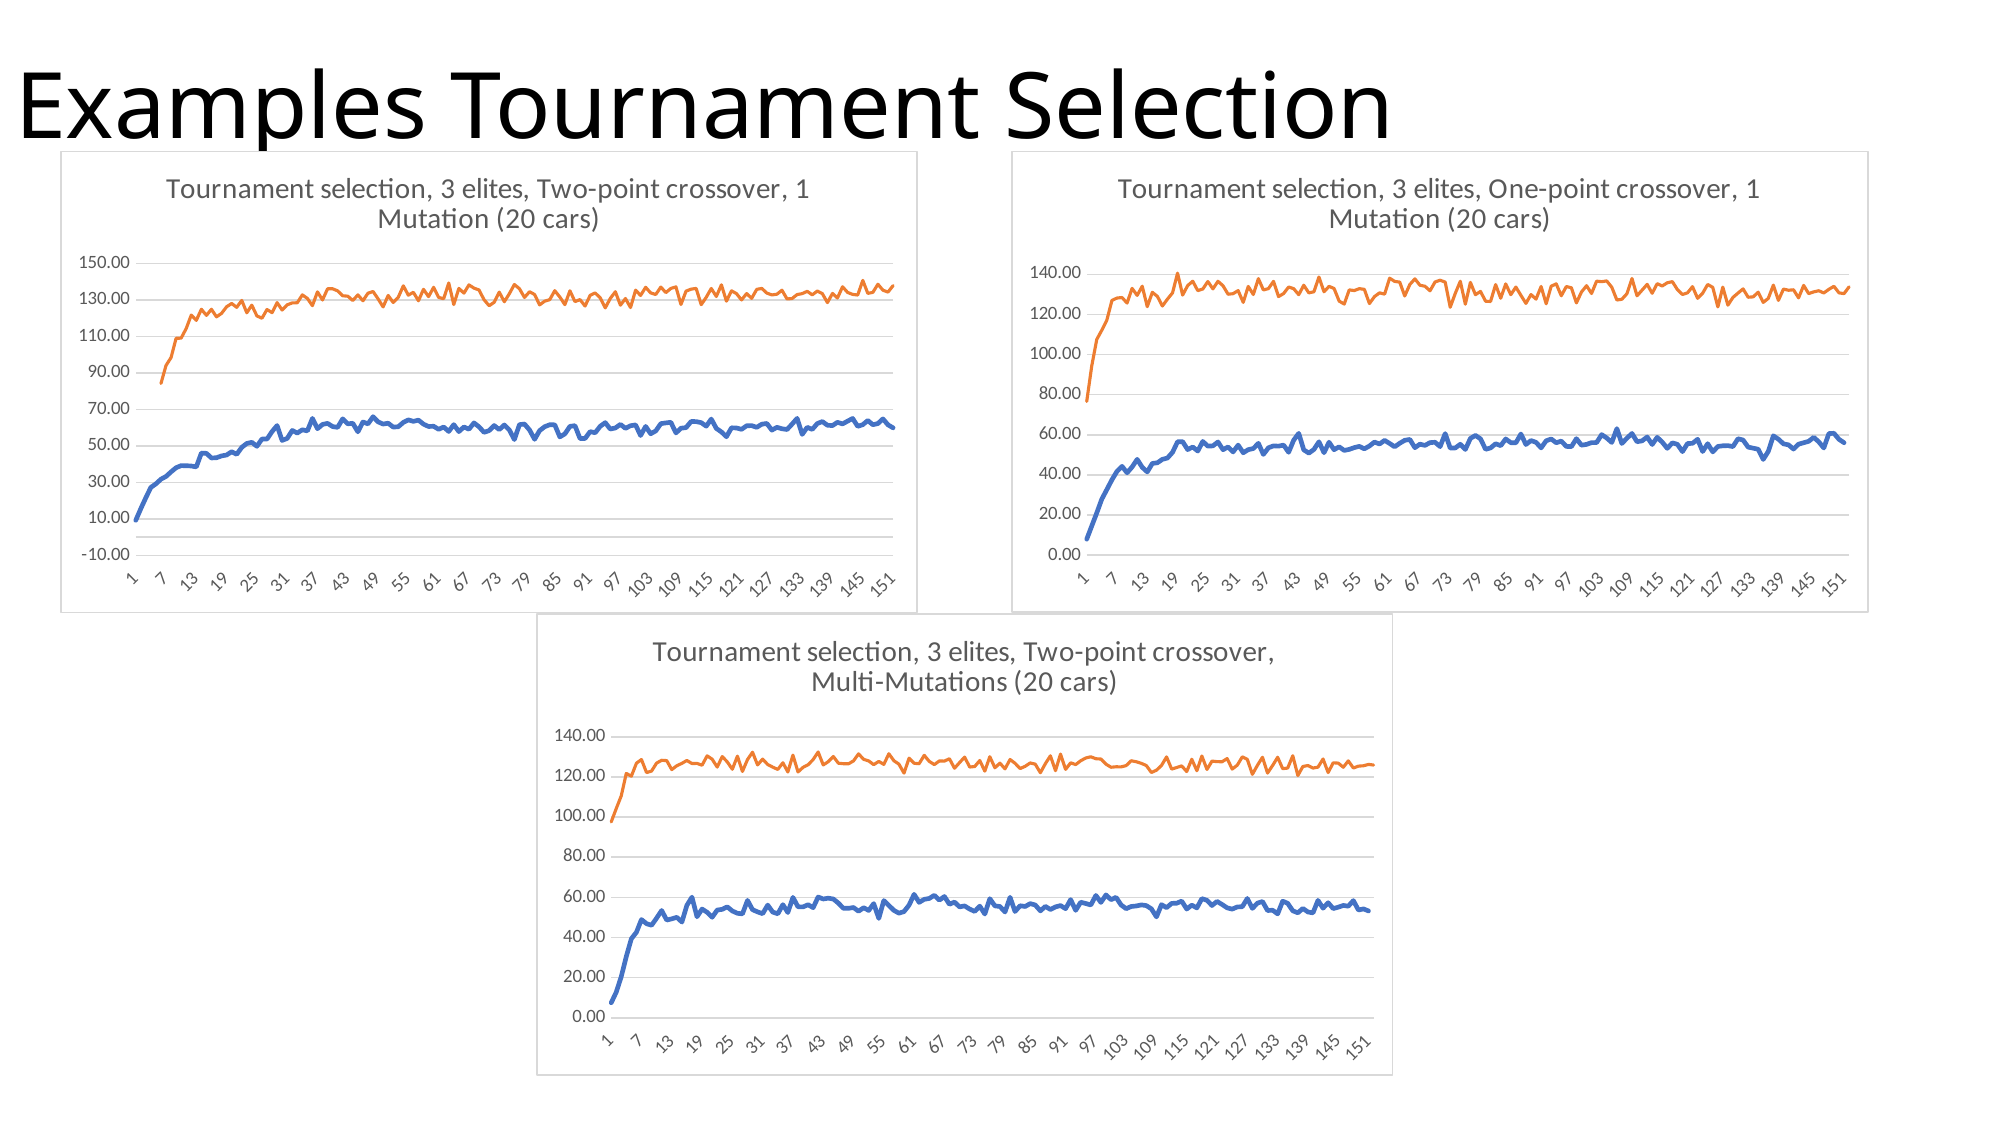

# Examples Tournament Selection
### Chart: Tournament selection, 3 elites, Two-point crossover, 1 Mutation (20 cars)
| Category | Series1 | Series2 |
|---|---|---|
| 1 | 9.1608337321535 | None |
| 2 | 15.5682893538179 | None |
| 3 | 21.5213802521878 | None |
| 4 | 27.2220825054389 | None |
| 5 | 29.1798322113224 | None |
| 6 | 31.7655112127393 | 84.2639156866945 |
| 7 | 33.254938082177 | 94.1326859928823 |
| 8 | 35.7792901589595 | 98.4707570489931 |
| 9 | 38.0456703994539 | 109.024228388755 |
| 10 | 39.1578341102201 | 109.094842789605 |
| 11 | 39.1164603189009 | 114.414105265986 |
| 12 | 38.9761322836339 | 121.801130541108 |
| 13 | 38.483400127189 | 118.865647396154 |
| 14 | 46.0675939366358 | 124.960045859407 |
| 15 | 45.9021893344221 | 121.648639773263 |
| 16 | 43.3896543302573 | 124.948362829678 |
| 17 | 43.5332822668496 | 120.830780435423 |
| 18 | 44.5268890019283 | 122.685159758749 |
| 19 | 45.0030128614728 | 126.319807019613 |
| 20 | 46.8179211682068 | 128.114539950886 |
| 21 | 45.4066679533173 | 126.010881595979 |
| 22 | 49.2151628443386 | 129.838084425036 |
| 23 | 51.3804354671201 | 123.053557124674 |
| 24 | 51.9793515916343 | 127.178907571656 |
| 25 | 49.7712391379691 | 121.354790046735 |
| 26 | 53.7762299336241 | 120.035807535321 |
| 27 | 53.7456743352822 | 124.816167404834 |
| 28 | 57.8434207617399 | 123.118523747624 |
| 29 | 61.1751436122241 | 128.614311498709 |
| 30 | 53.0263903228092 | 124.535163009228 |
| 31 | 54.0988710077017 | 127.373931240477 |
| 32 | 58.4615432789844 | 128.450383483558 |
| 33 | 57.0635992422932 | 128.523105868443 |
| 34 | 58.8740361557043 | 132.866982159504 |
| 35 | 58.2264501194873 | 130.925786506216 |
| 36 | 65.0943843443414 | 126.92155209627 |
| 37 | 59.4445585935409 | 134.510967626306 |
| 38 | 61.8138708740839 | 130.052223946762 |
| 39 | 62.3733828526352 | 136.185630786868 |
| 40 | 60.5671453283543 | 136.191294825209 |
| 41 | 60.1951370879477 | 135.03818694613 |
| 42 | 64.8609026235669 | 132.362694661529 |
| 43 | 62.1371798165538 | 132.152158512779 |
| 44 | 62.4055818234392 | 129.772284773428 |
| 45 | 57.7338630355349 | 132.882192138756 |
| 46 | 63.1431170850264 | 129.633431109354 |
| 47 | 62.0819338941346 | 133.781149232418 |
| 48 | 66.0273739720217 | 134.694497320048 |
| 49 | 63.2039402886033 | 130.711789462031 |
| 50 | 62.0077257438155 | 126.260668078246 |
| 51 | 62.4824799414479 | 132.554912531062 |
| 52 | 60.2999431894063 | 128.674797435495 |
| 53 | 60.5066387832761 | 131.558986976093 |
| 54 | 62.9068282498625 | 137.822732667205 |
| 55 | 64.2841172648139 | 132.720185425822 |
| 56 | 63.4867841279368 | 134.304592104341 |
| 57 | 64.1703942752239 | 129.645796195394 |
| 58 | 61.9655530533276 | 135.900917823355 |
| 59 | 60.6197818512071 | 131.89237745556 |
| 60 | 60.7809664665437 | 136.991997495497 |
| 61 | 59.1007470854767 | 131.45719717446 |
| 62 | 60.3481070022718 | 130.783250636943 |
| 63 | 57.9122155414807 | 139.379056059963 |
| 64 | 61.7008551043317 | 127.53411754688 |
| 65 | 57.8612129304619 | 136.404448634163 |
| 66 | 60.3899912330679 | 133.798743372752 |
| 67 | 59.1628153164969 | 138.325910744184 |
| 68 | 62.6467115176125 | 136.537867902347 |
| 69 | 60.4745843955914 | 135.55071053221 |
| 70 | 57.4452511979226 | 130.198375866716 |
| 71 | 58.4171207469151 | 126.897806181419 |
| 72 | 61.1960796075853 | 128.780793592586 |
| 73 | 58.9292987900763 | 134.36537689567 |
| 74 | 61.5138706213929 | 129.105732409878 |
| 75 | 58.7894905377307 | 133.440059244341 |
| 76 | 53.4995780313695 | 138.527944856278 |
| 77 | 61.6720142534779 | 136.242825452925 |
| 78 | 62.0375967827917 | 131.438320534941 |
| 79 | 58.7460161025927 | 134.581468443779 |
| 80 | 53.6374612673992 | 133.053888825385 |
| 81 | 58.3604722580753 | 127.342759546575 |
| 82 | 60.5057583761421 | 129.407206429404 |
| 83 | 61.6488084551775 | 130.267161090128 |
| 84 | 61.5875126907373 | 135.154599280735 |
| 85 | 54.9562481141778 | 131.697518756417 |
| 86 | 56.5982109025396 | 127.473715878006 |
| 87 | 60.7003344702155 | 135.10800721052 |
| 88 | 61.1340674147767 | 129.200857577882 |
| 89 | 54.1155028016455 | 130.280275231656 |
| 90 | 54.0791202305989 | 126.72877568902 |
| 91 | 57.8327543260855 | 132.582998999871 |
| 92 | 57.2142602900423 | 133.945990625039 |
| 93 | 60.8037124785112 | 131.229881057136 |
| 94 | 62.7544494799895 | 125.723246959841 |
| 95 | 59.2506357731973 | 130.894885573135 |
| 96 | 59.8270986118887 | 134.582444096575 |
| 97 | 61.81922596403 | 127.173513138937 |
| 98 | 59.6323510417464 | 130.85322731285 |
| 99 | 61.0998407119484 | 125.905295894629 |
| 100 | 61.5243776933669 | 135.466140349839 |
| 101 | 55.7014784673884 | 132.533420919823 |
| 102 | 60.6678266727057 | 137.001617994338 |
| 103 | 56.6624097036563 | 133.935178474585 |
| 104 | 58.200641994113 | 133.062171484638 |
| 105 | 62.2212425792314 | 137.144209535409 |
| 106 | 62.6395922491855 | 134.107351514383 |
| 107 | 62.9757232890118 | 136.405558365682 |
| 108 | 57.1112533135558 | 137.223442829035 |
| 109 | 59.690919172612 | 127.571051622455 |
| 110 | 60.0249540125351 | 134.89561773564 |
| 111 | 63.3688615678272 | 136.01749996244 |
| 112 | 63.3505163059255 | 136.391562429922 |
| 113 | 62.7774070680969 | 127.471650745027 |
| 114 | 60.815680003034 | 131.552491396553 |
| 115 | 64.7345842585199 | 136.351988254928 |
| 116 | 59.5619985407708 | 132.002292856536 |
| 117 | 57.6518452468472 | 138.364584039809 |
| 118 | 55.0563033412874 | 129.414019101501 |
| 119 | 59.9132864651324 | 135.061787869855 |
| 120 | 59.8140726057924 | 133.555047032536 |
| 121 | 59.075342645037 | 130.108540387907 |
| 122 | 61.0692643896851 | 133.569142016659 |
| 123 | 61.1495151624034 | 130.948744383776 |
| 124 | 60.1957532118432 | 135.860158648592 |
| 125 | 61.9336219765946 | 136.379011837784 |
| 126 | 62.3147348056375 | 133.83501357347 |
| 127 | 58.639356294479 | 132.840834011898 |
| 128 | 60.1738265534369 | 133.215002677052 |
| 129 | 59.3969942784693 | 135.410415352064 |
| 130 | 58.9743338583526 | 130.637328597242 |
| 131 | 61.9951120183919 | 130.852863939882 |
| 132 | 65.1140099488245 | 133.033805319755 |
| 133 | 56.2984550814673 | 133.561760199445 |
| 134 | 60.1700619545862 | 134.811914687764 |
| 135 | 59.0694833951852 | 132.876925263526 |
| 136 | 62.2689381656055 | 134.970600710273 |
| 137 | 63.3869862539977 | 133.531847198094 |
| 138 | 61.3518817958021 | 128.608366167329 |
| 139 | 61.1727730300643 | 133.651178117824 |
| 140 | 62.9582424770671 | 131.152864117163 |
| 141 | 62.0952215574061 | 137.287455270331 |
| 142 | 63.6219266772334 | 134.192211188826 |
| 143 | 65.059750388083 | 133.119026864471 |
| 144 | 60.7396889418612 | 132.772595116605 |
| 145 | 61.6610562711365 | 140.824293383675 |
| 146 | 63.9190529356284 | 133.690655086924 |
| 147 | 61.6482589680353 | 134.211098682814 |
| 148 | 62.2934090332947 | 138.687050437745 |
| 149 | 64.8266560260309 | 135.418221956883 |
| 150 | 61.5863323627802 | 134.374029477283 |
| 151 | 59.907064041624 | 137.929642965582 |
### Chart: Tournament selection, 3 elites, One-point crossover, 1 Mutation (20 cars)
| Category | Series1 | Series2 |
|---|---|---|
| 1 | 7.98752380849192 | 76.6823449232437 |
| 2 | 14.5795782131875 | 94.3569032718998 |
| 3 | 21.1060811394708 | 107.575641729766 |
| 4 | 27.9501122191964 | 112.126138119472 |
| 5 | 32.758771198308 | 117.205009839171 |
| 6 | 37.5952513147106 | 127.005465272228 |
| 7 | 41.7912038661735 | 128.18464170873 |
| 8 | 44.2718101373077 | 128.457763632278 |
| 9 | 41.0737078646911 | 125.669482749812 |
| 10 | 43.9585289990356 | 133.003990169214 |
| 11 | 47.8042405853636 | 129.50507177573 |
| 12 | 43.8190291530761 | 134.069581595675 |
| 13 | 41.5405365107584 | 123.871404146967 |
| 14 | 45.7609483068208 | 131.031322760399 |
| 15 | 46.0829682674105 | 129.015810795756 |
| 16 | 47.8025505416889 | 124.199707456253 |
| 17 | 48.4598268926663 | 127.6634718554 |
| 18 | 51.2924495657639 | 130.773852938477 |
| 19 | 56.5403986092571 | 140.60727343029 |
| 20 | 56.6000856071338 | 129.647823343427 |
| 21 | 52.6326174948349 | 134.38468863696 |
| 22 | 53.9461978861422 | 136.573312750547 |
| 23 | 51.9017210152609 | 131.88116890636 |
| 24 | 56.7123522320394 | 132.671561290507 |
| 25 | 54.3460528211375 | 136.423587138791 |
| 26 | 54.4876836281894 | 132.741188288171 |
| 27 | 56.4671411457486 | 136.559043958393 |
| 28 | 52.5721321028598 | 134.285909510819 |
| 29 | 53.9541005061676 | 130.089073145539 |
| 30 | 51.4802850859589 | 130.373091169257 |
| 31 | 54.8855469518999 | 131.896749773364 |
| 32 | 51.0746139068586 | 126.01856188383 |
| 33 | 52.6073453173382 | 133.969605215198 |
| 34 | 53.1622469929035 | 129.957633134277 |
| 35 | 55.7710397119744 | 137.880506698131 |
| 36 | 50.2293984231953 | 132.219249481154 |
| 37 | 53.5540781637681 | 132.876054619911 |
| 38 | 54.4856506894704 | 136.525287028539 |
| 39 | 54.3421571706041 | 128.921337940125 |
| 40 | 54.8818731151717 | 130.442775695692 |
| 41 | 51.2877365442979 | 133.666932453859 |
| 42 | 57.3488495993471 | 132.842269964282 |
| 43 | 60.7325980934582 | 129.847690679218 |
| 44 | 52.5331141512971 | 134.563489155057 |
| 45 | 50.8935687605521 | 130.777676715905 |
| 46 | 52.707603116371 | 131.310038994557 |
| 47 | 56.5566141584367 | 138.656756015151 |
| 48 | 51.0933070769177 | 131.304184569496 |
| 49 | 56.35632682476 | 133.993303557257 |
| 50 | 52.5760391411482 | 132.935139282428 |
| 51 | 54.0360295034125 | 126.691659621986 |
| 52 | 52.2353200707778 | 125.170638923754 |
| 53 | 52.7419698753964 | 132.244868420381 |
| 54 | 53.6558484604425 | 131.922987349802 |
| 55 | 54.2430742720062 | 132.838040008753 |
| 56 | 53.0269083161892 | 132.49706489818 |
| 57 | 54.4392676403449 | 125.441785576711 |
| 58 | 56.4050979045592 | 128.878703924664 |
| 59 | 55.4589057655947 | 130.780500594877 |
| 60 | 57.2396252963521 | 130.128932272749 |
| 61 | 55.7125439530393 | 138.09467416976 |
| 62 | 54.0347839140904 | 136.476752946271 |
| 63 | 55.8001910443784 | 136.135850087229 |
| 64 | 57.2875019081567 | 129.223324137069 |
| 65 | 57.7090606952289 | 134.900767974167 |
| 66 | 53.5796368645337 | 137.757934831514 |
| 67 | 55.3320057993037 | 134.565989628462 |
| 68 | 54.7145790281204 | 134.067114142377 |
| 69 | 56.1232018441318 | 131.789495370671 |
| 70 | 56.3057528577926 | 136.186724348479 |
| 71 | 54.1071941156755 | 137.063252145531 |
| 72 | 60.624209507698 | 136.141000100375 |
| 73 | 53.3781510267682 | 123.588705131918 |
| 74 | 53.4594560404102 | 130.532153321962 |
| 75 | 55.2758801562927 | 136.536750000172 |
| 76 | 52.6931154123392 | 125.114736384962 |
| 77 | 58.225398143846 | 135.994939181665 |
| 78 | 59.7197669990581 | 129.872090820958 |
| 79 | 58.0129173891904 | 131.473210708339 |
| 80 | 52.7863401677237 | 126.614805702075 |
| 81 | 53.4567867039168 | 126.486219522952 |
| 82 | 55.5758593817888 | 134.87885817587 |
| 83 | 54.5919155225715 | 128.100444140499 |
| 84 | 57.9657061754249 | 135.240205082711 |
| 85 | 56.1159589390904 | 129.856056004357 |
| 86 | 56.0557999085429 | 133.654960060793 |
| 87 | 60.4197025685454 | 129.540382256894 |
| 88 | 55.1806276752434 | 125.531996574539 |
| 89 | 57.1503593602981 | 129.927115534466 |
| 90 | 56.2852189772705 | 127.649725884744 |
| 91 | 53.5061413109709 | 133.932437543155 |
| 92 | 57.0486814688543 | 125.304582171054 |
| 93 | 57.9496097411714 | 134.091148600774 |
| 94 | 56.0871057684855 | 135.264221056431 |
| 95 | 56.8876106719572 | 129.346416287927 |
| 96 | 54.2195833710823 | 133.916587238158 |
| 97 | 54.1103719970024 | 133.279171338127 |
| 98 | 58.0920297336101 | 125.744433580932 |
| 99 | 54.8217631081856 | 131.197412190854 |
| 100 | 55.225972327944 | 134.304892042396 |
| 101 | 56.1343267303428 | 130.449762447136 |
| 102 | 56.1603132589035 | 136.598829256421 |
| 103 | 60.1214883649074 | 136.343339132479 |
| 104 | 58.4167984385272 | 136.720269027375 |
| 105 | 56.211913739908 | 133.56567691106 |
| 106 | 63.0809404664423 | 127.217944317195 |
| 107 | 55.6889460999915 | 127.557688477365 |
| 108 | 58.3224385874421 | 130.318197697391 |
| 109 | 60.6903576040575 | 137.916906999536 |
| 110 | 56.5797696064411 | 129.305240723703 |
| 111 | 57.005658543938 | 132.127995563165 |
| 112 | 58.9370283173749 | 134.982387313775 |
| 113 | 55.1687811931877 | 130.560319536578 |
| 114 | 58.768634461917 | 135.3748649888 |
| 115 | 56.3609251684408 | 134.169018246998 |
| 116 | 53.2497081169264 | 135.824514507296 |
| 117 | 56.0082281940441 | 136.363135439938 |
| 118 | 55.2563651939836 | 132.380722690242 |
| 119 | 51.6568048483959 | 129.955779834889 |
| 120 | 55.6570866221151 | 130.774342797813 |
| 121 | 55.7712873446269 | 133.850622026947 |
| 122 | 57.796440571855 | 128.058124189634 |
| 123 | 51.6727450513079 | 130.610402543368 |
| 124 | 55.6110845205439 | 134.936897461888 |
| 125 | 51.5118683589983 | 133.503133130248 |
| 126 | 54.1908741227567 | 123.766802856542 |
| 127 | 54.5359163120205 | 133.608061070997 |
| 128 | 54.6165507092994 | 124.632757665549 |
| 129 | 54.1540025352801 | 128.510150707865 |
| 130 | 58.0841983706482 | 130.646515003484 |
| 131 | 57.4400590248616 | 132.734431756792 |
| 132 | 53.8872482935362 | 128.606818922688 |
| 133 | 53.3346592754039 | 128.784700545741 |
| 134 | 52.8302070604117 | 131.079961416267 |
| 135 | 47.7381856102136 | 125.998143519252 |
| 136 | 51.7249947805091 | 127.997880343876 |
| 137 | 59.5036951306776 | 134.607150440066 |
| 138 | 57.8574993499254 | 127.003854383463 |
| 139 | 55.5345168626191 | 132.65029171748 |
| 140 | 54.9864198718118 | 132.053132693608 |
| 141 | 52.9150386311881 | 132.304665273249 |
| 142 | 55.3297821127053 | 128.273971285269 |
| 143 | 56.0703132286366 | 134.467458758198 |
| 144 | 56.7788465240263 | 130.386354185848 |
| 145 | 58.7823004589105 | 131.256521078987 |
| 146 | 56.4980779540366 | 131.832489103023 |
| 147 | 53.4414489552113 | 130.715324399365 |
| 148 | 60.6212910824686 | 132.527602280447 |
| 149 | 60.7621702566809 | 134.016755316844 |
| 150 | 57.7896106326249 | 130.777381782982 |
| 151 | 56.0891457611671 | 130.384840773346 |
| 152 | None | 133.761726654547 |
### Chart: Tournament selection, 3 elites, Two-point crossover, Multi-Mutations (20 cars)
| Category | Series1 | Series2 |
|---|---|---|
| 1 | 7.46803295088053 | 97.5487899707489 |
| 2 | 12.7551991862196 | 104.209622177494 |
| 3 | 20.5074078287622 | 110.567532463798 |
| 4 | 30.4845003731051 | 121.712908518809 |
| 5 | 39.3672115518471 | 120.360158267445 |
| 6 | 42.5838305209836 | 126.827948781859 |
| 7 | 48.9366029272773 | 128.6742023207 |
| 8 | 46.8902354119309 | 122.142780605412 |
| 9 | 46.0461607969215 | 122.893624736929 |
| 10 | 49.6127188897946 | 126.862569582155 |
| 11 | 53.4306139790681 | 128.270612725534 |
| 12 | 48.6714913878512 | 128.113772092473 |
| 13 | 49.2825228970128 | 123.619781897339 |
| 14 | 50.0398162382399 | 125.568587490742 |
| 15 | 47.7023984039839 | 126.767826969027 |
| 16 | 56.0016553636278 | 128.190575099031 |
| 17 | 60.0725767663222 | 126.673339890695 |
| 18 | 50.3111113913965 | 126.718866789574 |
| 19 | 54.1453799628735 | 125.780743812683 |
| 20 | 52.5332440525574 | 130.473441765619 |
| 21 | 50.0833656770465 | 128.805863121789 |
| 22 | 53.6645453266437 | 124.887074106601 |
| 23 | 54.006833137929 | 130.1253758161 |
| 24 | 55.2262292353287 | 127.490576596531 |
| 25 | 53.1777628971733 | 123.786815400729 |
| 26 | 52.029203705602 | 130.32659188346 |
| 27 | 51.7541368047369 | 122.717158646404 |
| 28 | 58.4619356083657 | 128.67889758365 |
| 29 | 53.8158611160187 | 132.282575501052 |
| 30 | 52.7517914928121 | 125.933884098676 |
| 31 | 51.8272621280763 | 128.884394254992 |
| 32 | 56.1467990365653 | 126.130928827169 |
| 33 | 52.6212212161875 | 124.859191837092 |
| 34 | 51.7784857501491 | 123.706094935359 |
| 35 | 56.3387876215906 | 127.059963658539 |
| 36 | 52.4219129902302 | 122.44270239185 |
| 37 | 59.9437034784519 | 130.838471457274 |
| 38 | 55.2702520720057 | 122.444529291156 |
| 39 | 55.2186664107298 | 124.742989171051 |
| 40 | 56.310331384365 | 126.016509855942 |
| 41 | 54.8268442662097 | 128.625856561221 |
| 42 | 60.1690094190761 | 132.381998472661 |
| 43 | 59.1634095216654 | 125.949223615591 |
| 44 | 59.5846070065354 | 127.593806330243 |
| 45 | 59.1707865518396 | 130.174036745067 |
| 46 | 57.0994586502243 | 126.806159002612 |
| 47 | 54.5049702337 | 126.578786973461 |
| 48 | 54.4953762262397 | 126.514510943371 |
| 49 | 54.90500242866 | 128.00309442926 |
| 50 | 53.0280162136626 | 131.479930418297 |
| 51 | 54.8331636514803 | 128.766478850913 |
| 52 | 53.4389985643045 | 127.973058933173 |
| 53 | 56.8708103122871 | 126.080856144909 |
| 54 | 49.488868653453 | 127.740217659036 |
| 55 | 58.3678178008749 | 126.208705471058 |
| 56 | 55.95839861127 | 131.509889302194 |
| 57 | 53.4751482575284 | 128.054395834383 |
| 58 | 52.0955405094782 | 126.335424491347 |
| 59 | 52.8914644510798 | 121.860018906557 |
| 60 | 56.1477997948971 | 129.333546224483 |
| 61 | 61.4804758539455 | 126.802241047602 |
| 62 | 57.4824488800317 | 126.580107787854 |
| 63 | 59.0012320735715 | 130.755428957081 |
| 64 | 59.4309395538568 | 127.766984205747 |
| 65 | 60.9700884107708 | 126.10384865443 |
| 66 | 58.6071468729465 | 127.963644141185 |
| 67 | 60.4001770860234 | 127.871361731548 |
| 68 | 56.5498342127975 | 129.054941291985 |
| 69 | 57.63544420225 | 124.28746313534 |
| 70 | 55.2181800516303 | 127.123242940845 |
| 71 | 55.7434368109437 | 129.878918574502 |
| 72 | 54.1266976623732 | 124.910783619572 |
| 73 | 52.9679747206274 | 125.143234620532 |
| 74 | 55.6274770172972 | 128.173459886596 |
| 75 | 51.6646576492181 | 122.847577925857 |
| 76 | 59.3094685820203 | 130.047203794189 |
| 77 | 55.7414691164741 | 124.538946630059 |
| 78 | 55.4015771532437 | 126.850219400837 |
| 79 | 52.6725286739325 | 123.994081524556 |
| 80 | 60.0014080142402 | 128.664890092977 |
| 81 | 52.9083730332917 | 126.792986643495 |
| 82 | 55.8232138084274 | 124.159668087238 |
| 83 | 55.4227935844207 | 125.270426900398 |
| 84 | 56.8866323437461 | 126.964818132593 |
| 85 | 56.1659279489735 | 126.357946847971 |
| 86 | 53.2348447614945 | 122.058151877415 |
| 87 | 55.500842406168 | 126.604292004662 |
| 88 | 53.9208374153807 | 130.52323059406 |
| 89 | 55.1909519312309 | 123.102479143215 |
| 90 | 55.9042607130618 | 131.350612935743 |
| 91 | 54.3154806038175 | 123.730763601346 |
| 92 | 58.8713482687924 | 127.034357745549 |
| 93 | 53.510107393273 | 126.108737932884 |
| 94 | 57.5555333880977 | 128.041654289603 |
| 95 | 56.939981170305 | 129.440529135952 |
| 96 | 56.1811374590178 | 130.01621722737 |
| 97 | 60.9326462496902 | 129.034336846269 |
| 98 | 57.4745695675488 | 128.906035296062 |
| 99 | 61.1754025540238 | 126.321223067051 |
| 100 | 58.817488603343 | 124.802200112222 |
| 101 | 59.9708975173626 | 125.020666281393 |
| 102 | 56.1998476996815 | 124.968069649011 |
| 103 | 54.3235435203194 | 125.606987205253 |
| 104 | 55.431458135026 | 128.061660966975 |
| 105 | 55.7137720653771 | 127.540215285112 |
| 106 | 56.2197998179866 | 126.748102730504 |
| 107 | 55.8834501310419 | 125.657185880521 |
| 108 | 54.2416420996756 | 122.177159825056 |
| 109 | 50.258685156818 | 123.342636067736 |
| 110 | 56.3367436674 | 125.672718424839 |
| 111 | 54.8318220954405 | 129.955407468151 |
| 112 | 56.9940234754499 | 123.875029375744 |
| 113 | 57.0521533394938 | 124.659824401807 |
| 114 | 58.1364828104414 | 125.4572102716 |
| 115 | 54.146308340934 | 122.646035790121 |
| 116 | 56.1158036687647 | 128.77158678984 |
| 117 | 54.7088250920631 | 123.078702957526 |
| 118 | 59.3613393221056 | 130.401098571416 |
| 119 | 58.5078161111973 | 123.719651945076 |
| 120 | 55.9265325712806 | 127.873227174484 |
| 121 | 57.9518736469741 | 127.613575941915 |
| 122 | 56.448539851599 | 127.554953986738 |
| 123 | 54.7241802397008 | 129.139839192711 |
| 124 | 54.1175385849744 | 123.886547340711 |
| 125 | 55.1753764062135 | 125.835218568003 |
| 126 | 55.3322044673644 | 130.004664961175 |
| 127 | 59.4409963202649 | 128.755891912343 |
| 128 | 54.4602211809026 | 121.281216776341 |
| 129 | 57.1024276780582 | 125.75078675716 |
| 130 | 57.9227364106578 | 129.790632300904 |
| 131 | 53.424731158402 | 121.884575163797 |
| 132 | 53.5550575218779 | 125.677870966707 |
| 133 | 51.7590334761257 | 129.780176540127 |
| 134 | 58.072507612057 | 124.079972900493 |
| 135 | 57.0156861229621 | 124.388245278712 |
| 136 | 53.2735741932875 | 130.544036270223 |
| 137 | 52.2645970864886 | 120.686904617021 |
| 138 | 54.4445916003688 | 125.164250639107 |
| 139 | 52.6942716845838 | 125.639413512008 |
| 140 | 52.2344992060141 | 124.379588129753 |
| 141 | 58.4715965610945 | 124.8389055482 |
| 142 | 54.5644382925892 | 128.929998864351 |
| 143 | 57.3241454175305 | 122.157325970999 |
| 144 | 54.3765847772714 | 127.024981109806 |
| 145 | 55.0728521010337 | 126.883634521357 |
| 146 | 55.9792257405075 | 124.788836129793 |
| 147 | 55.5835674851993 | 127.989002537299 |
| 148 | 58.3679506865534 | 124.405926707979 |
| 149 | 53.6515850527154 | 125.352135516574 |
| 150 | 54.2127387995011 | 125.525001648277 |
| 151 | 53.2050630094901 | 126.190447757347 |
| 152 | None | 125.865451119284 |